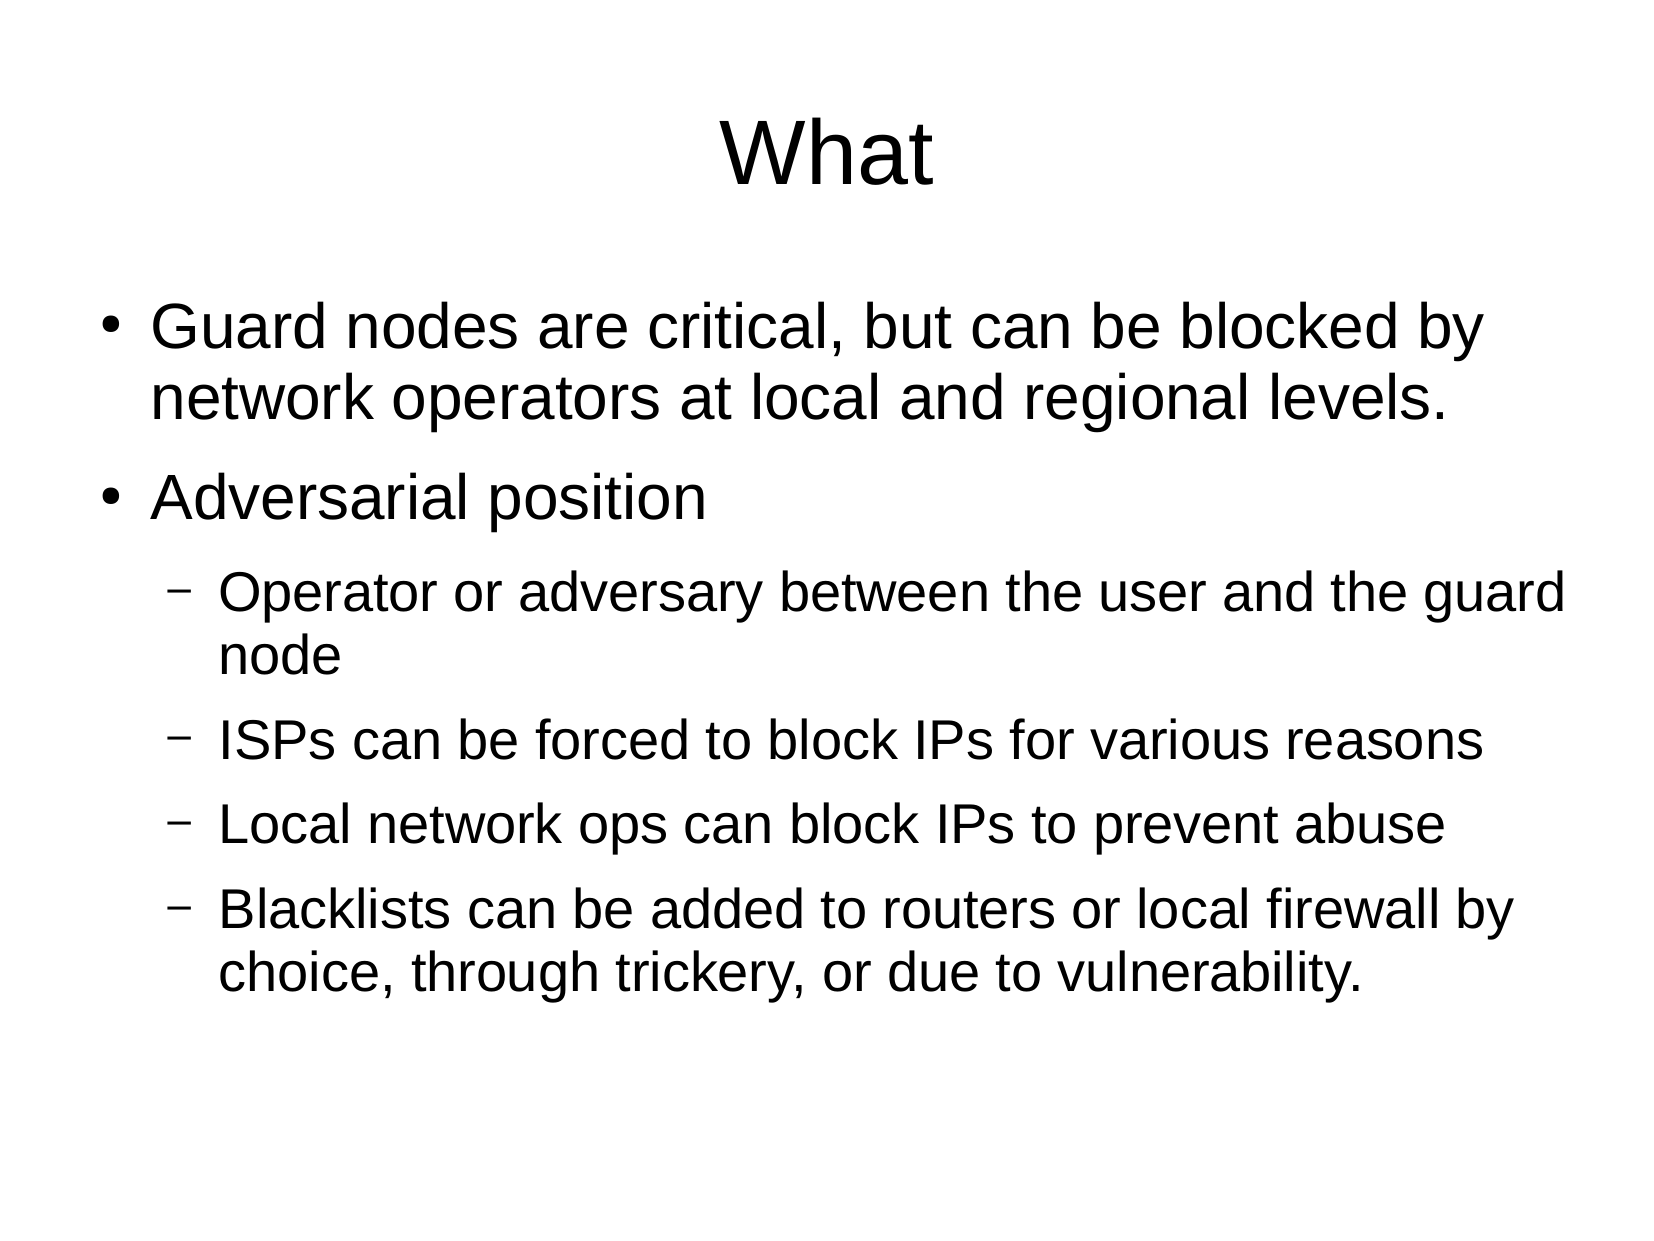

# What
Guard nodes are critical, but can be blocked by network operators at local and regional levels.
Adversarial position
Operator or adversary between the user and the guard node
ISPs can be forced to block IPs for various reasons
Local network ops can block IPs to prevent abuse
Blacklists can be added to routers or local firewall by choice, through trickery, or due to vulnerability.